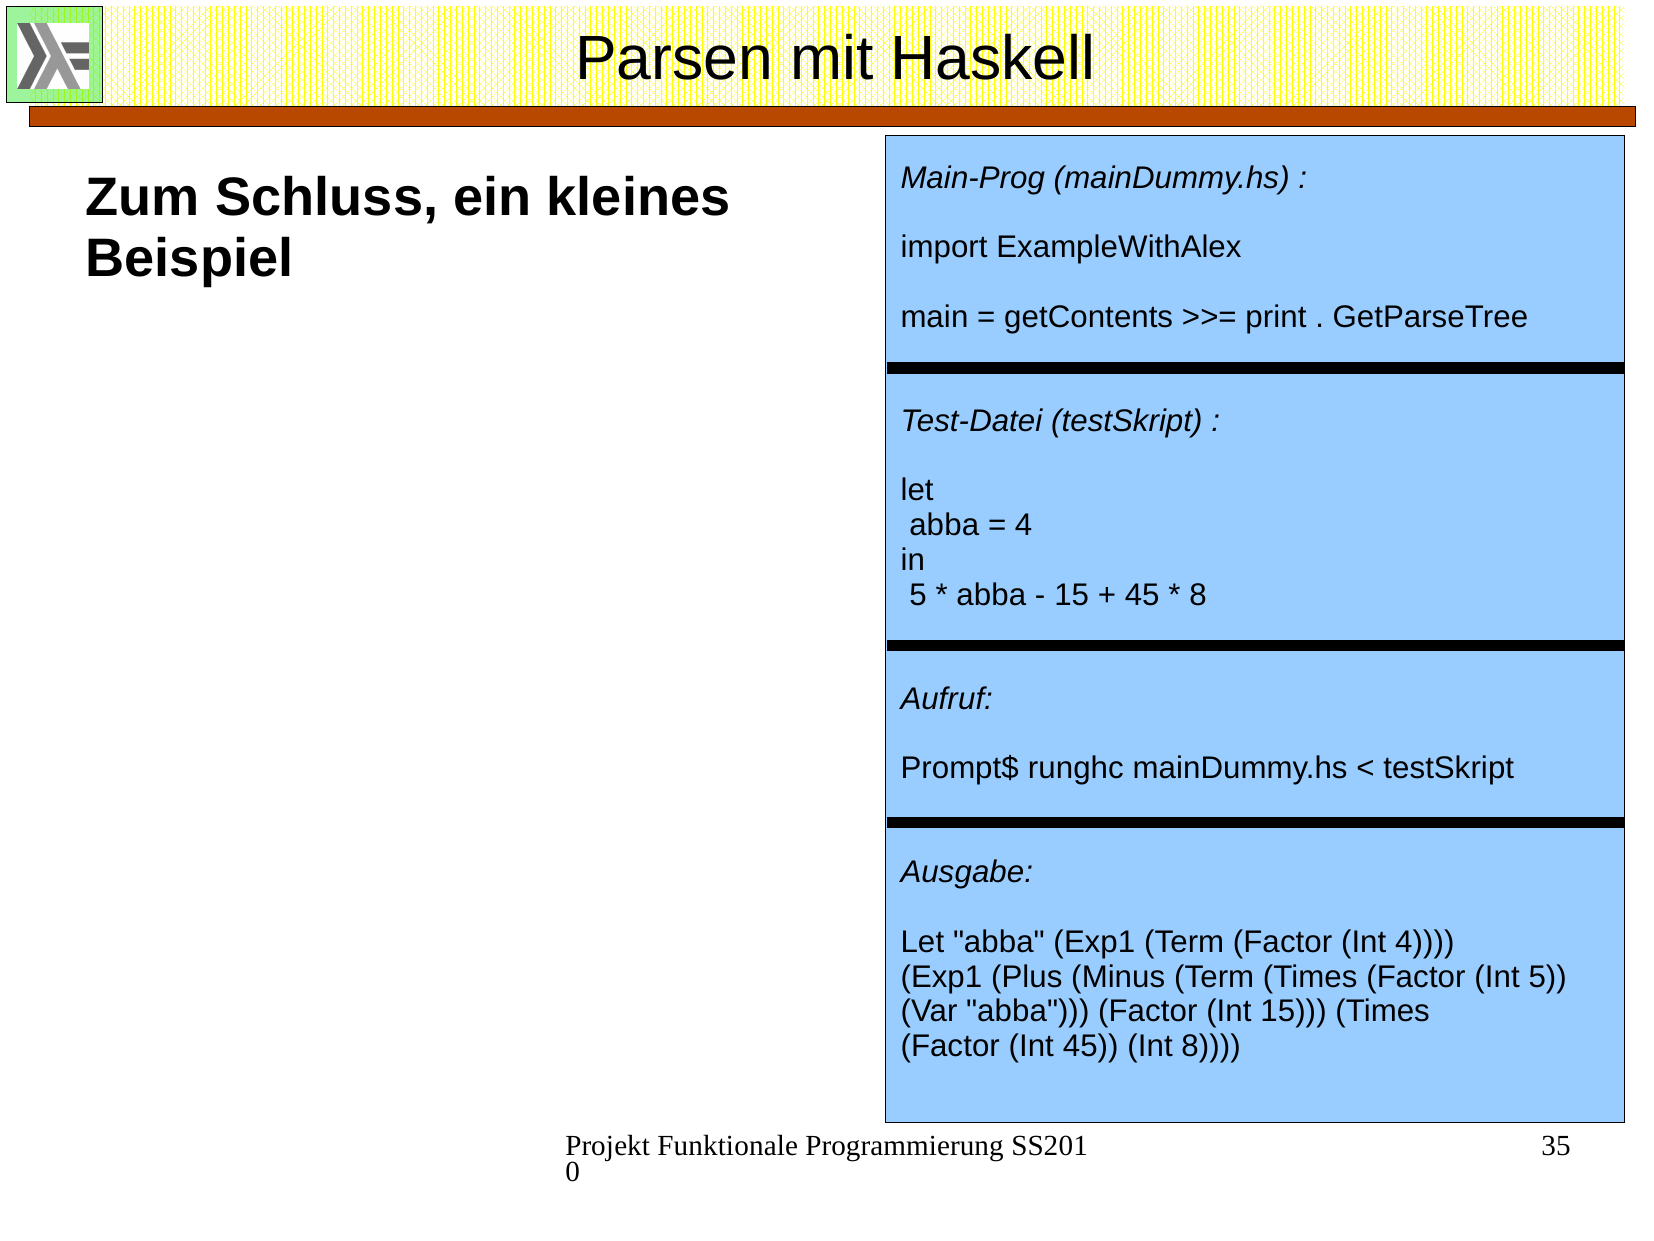

# Parsen mit Haskell
Main-Prog (mainDummy.hs) :
import ExampleWithAlex
main = getContents >>= print . GetParseTree
Test-Datei (testSkript) :
let
 abba = 4
in
 5 * abba - 15 + 45 * 8
Aufruf:
Prompt$ runghc mainDummy.hs < testSkript
Ausgabe:
Let "abba" (Exp1 (Term (Factor (Int 4))))
(Exp1 (Plus (Minus (Term (Times (Factor (Int 5))
(Var "abba"))) (Factor (Int 15))) (Times
(Factor (Int 45)) (Int 8))))
Zum Schluss, ein kleines Beispiel
Projekt Funktionale Programmierung SS2010
35